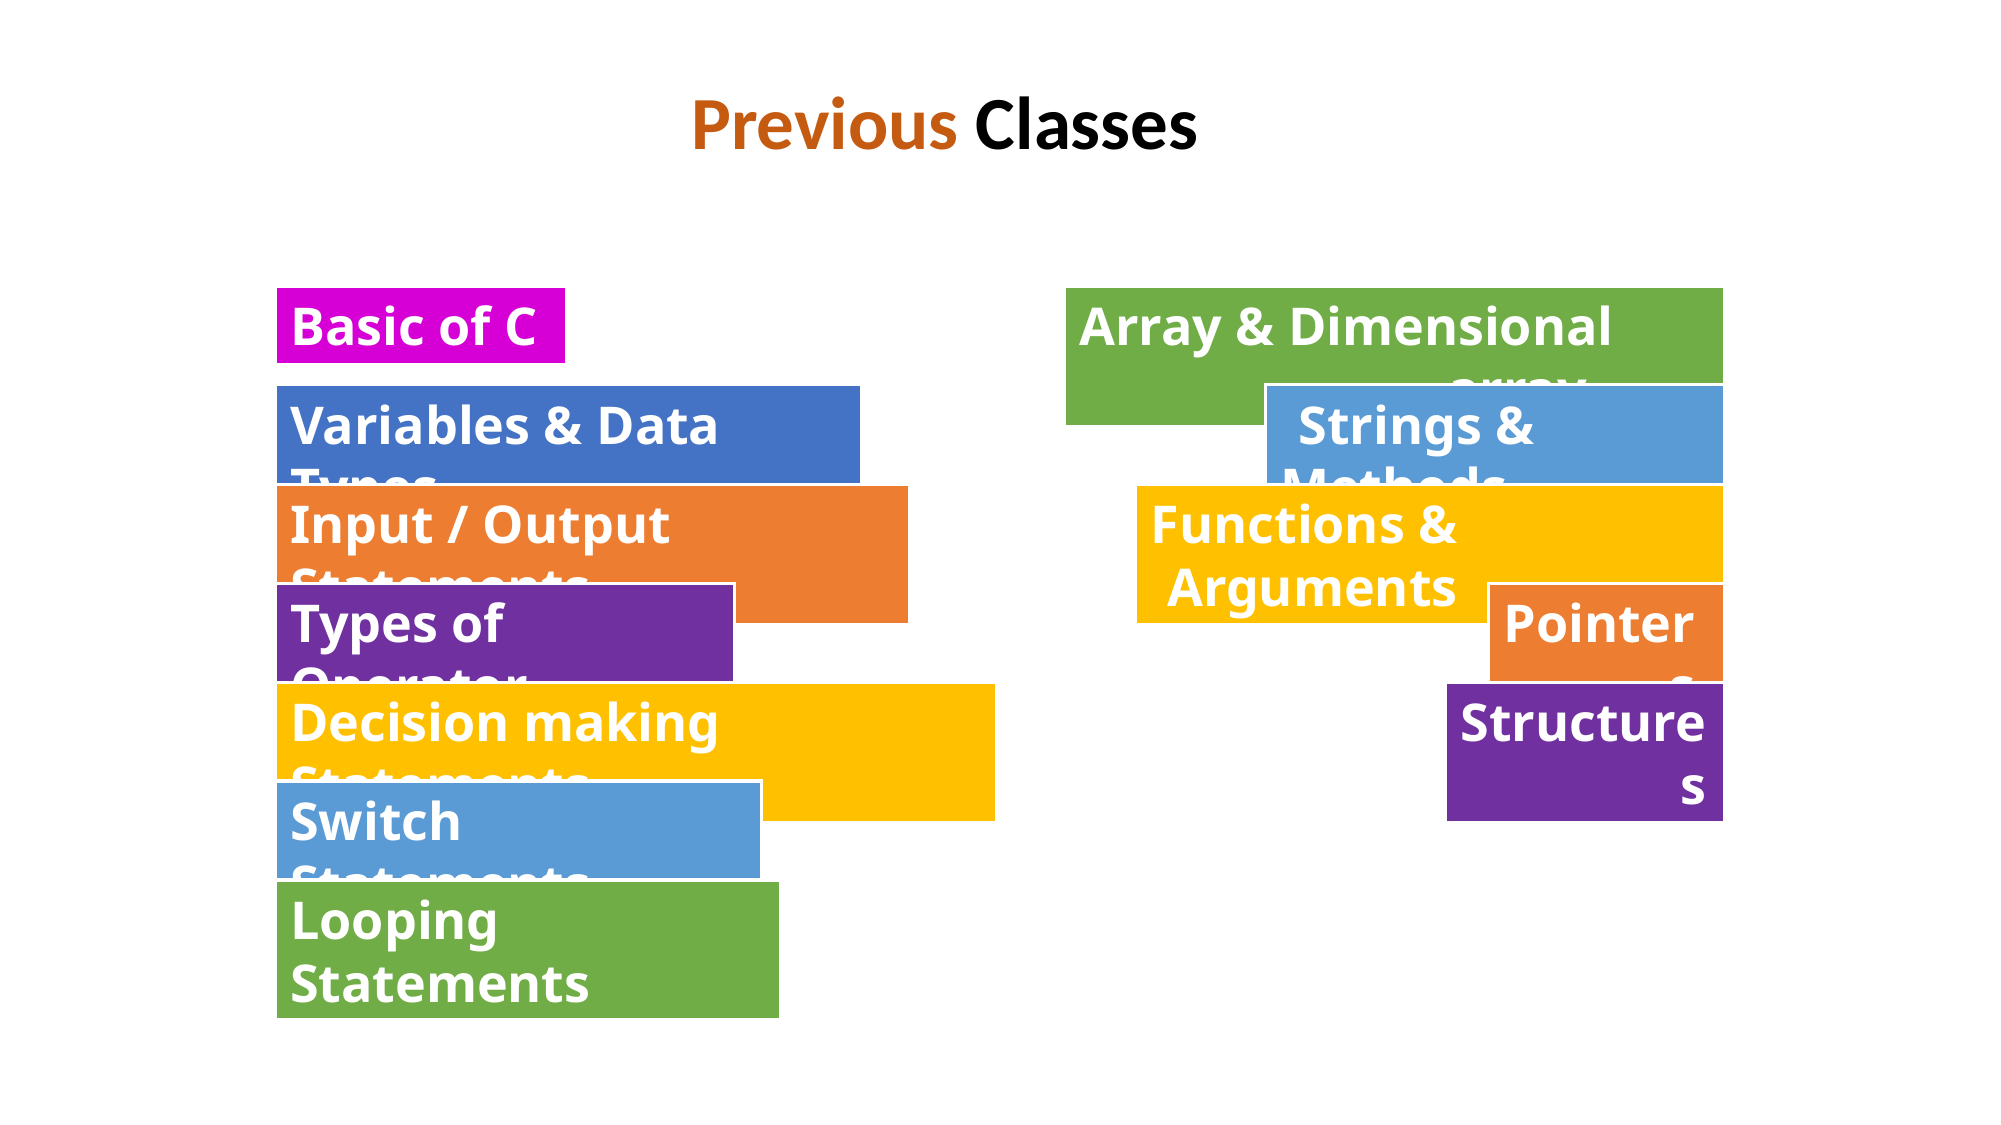

Previous Classes
Basic of C
Array & Dimensional array
Variables & Data Types
Strings & Methods
Input / Output Statements
Functions & Arguments
Types of Operator
Pointers
Decision making Statements
Structures
Switch Statements
Looping Statements